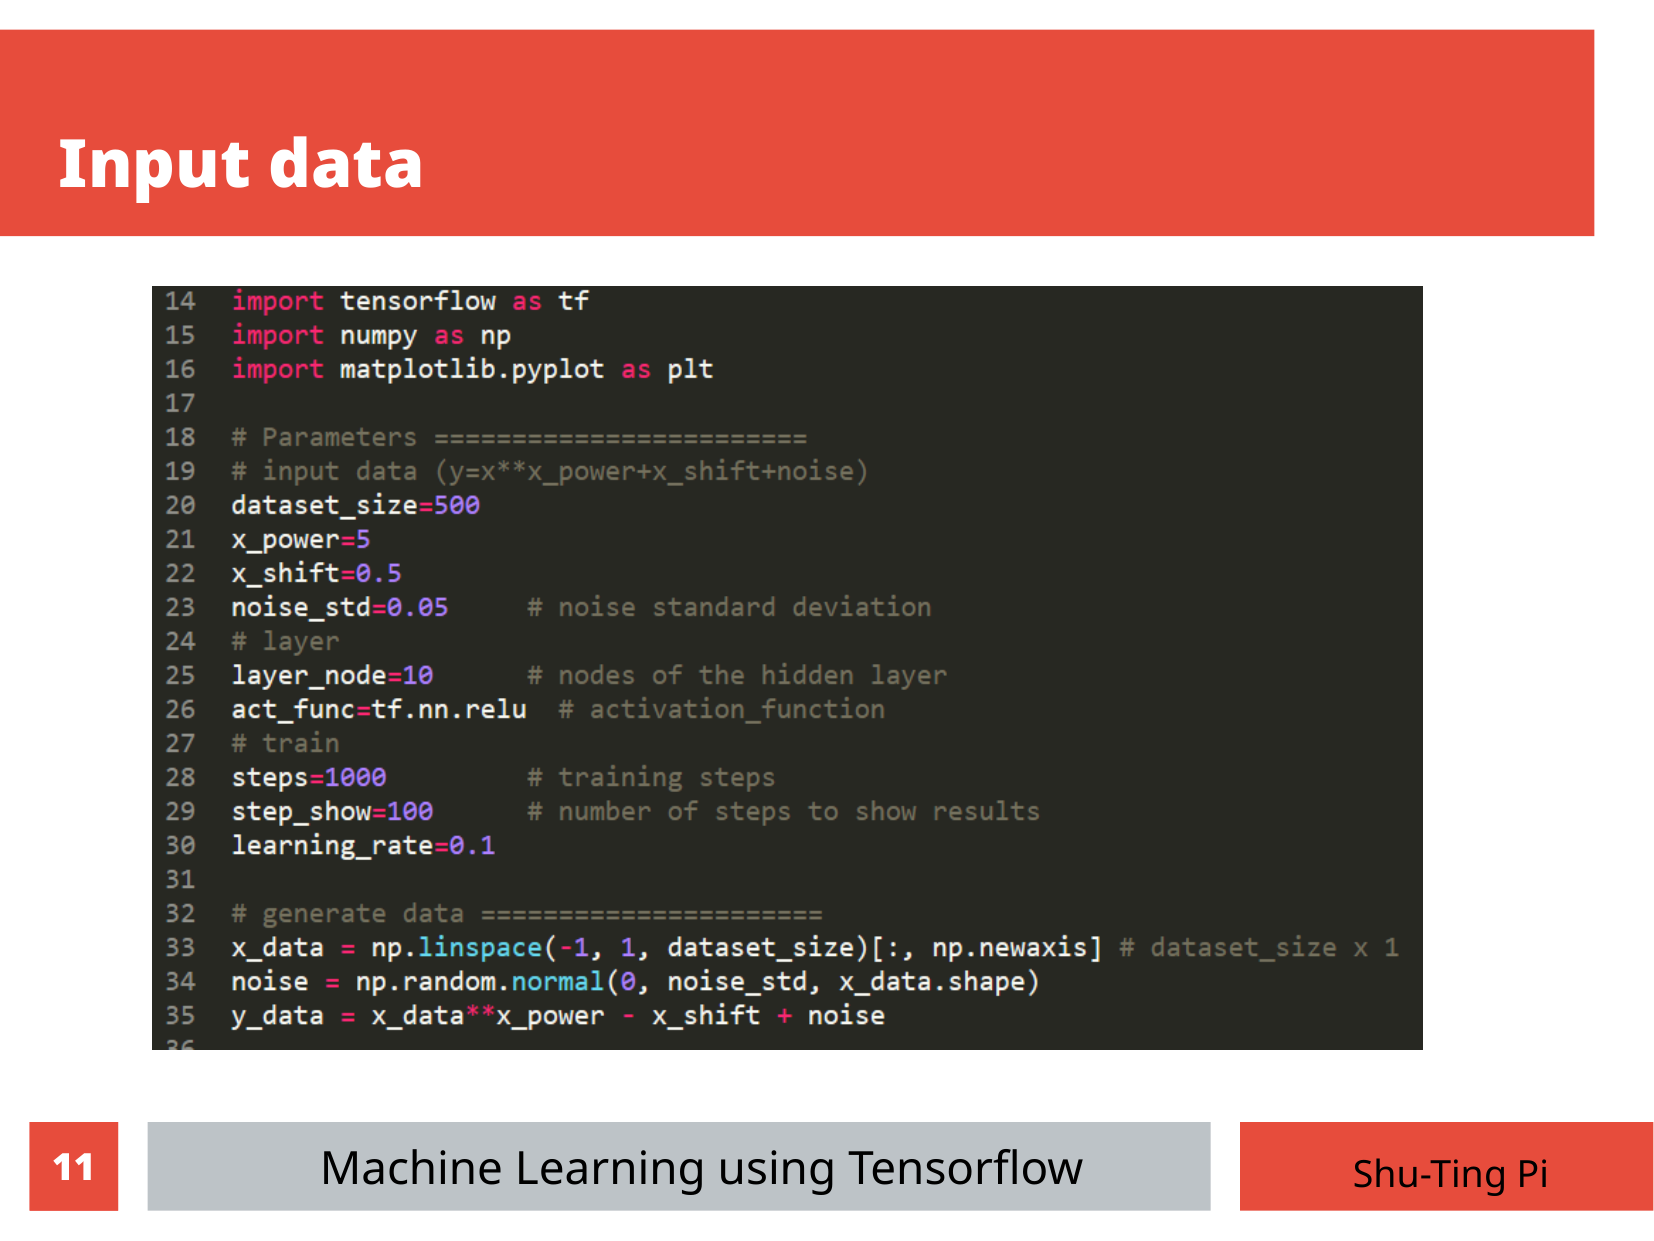

# Input data
11
Machine Learning using Tensorflow
Shu-Ting Pi